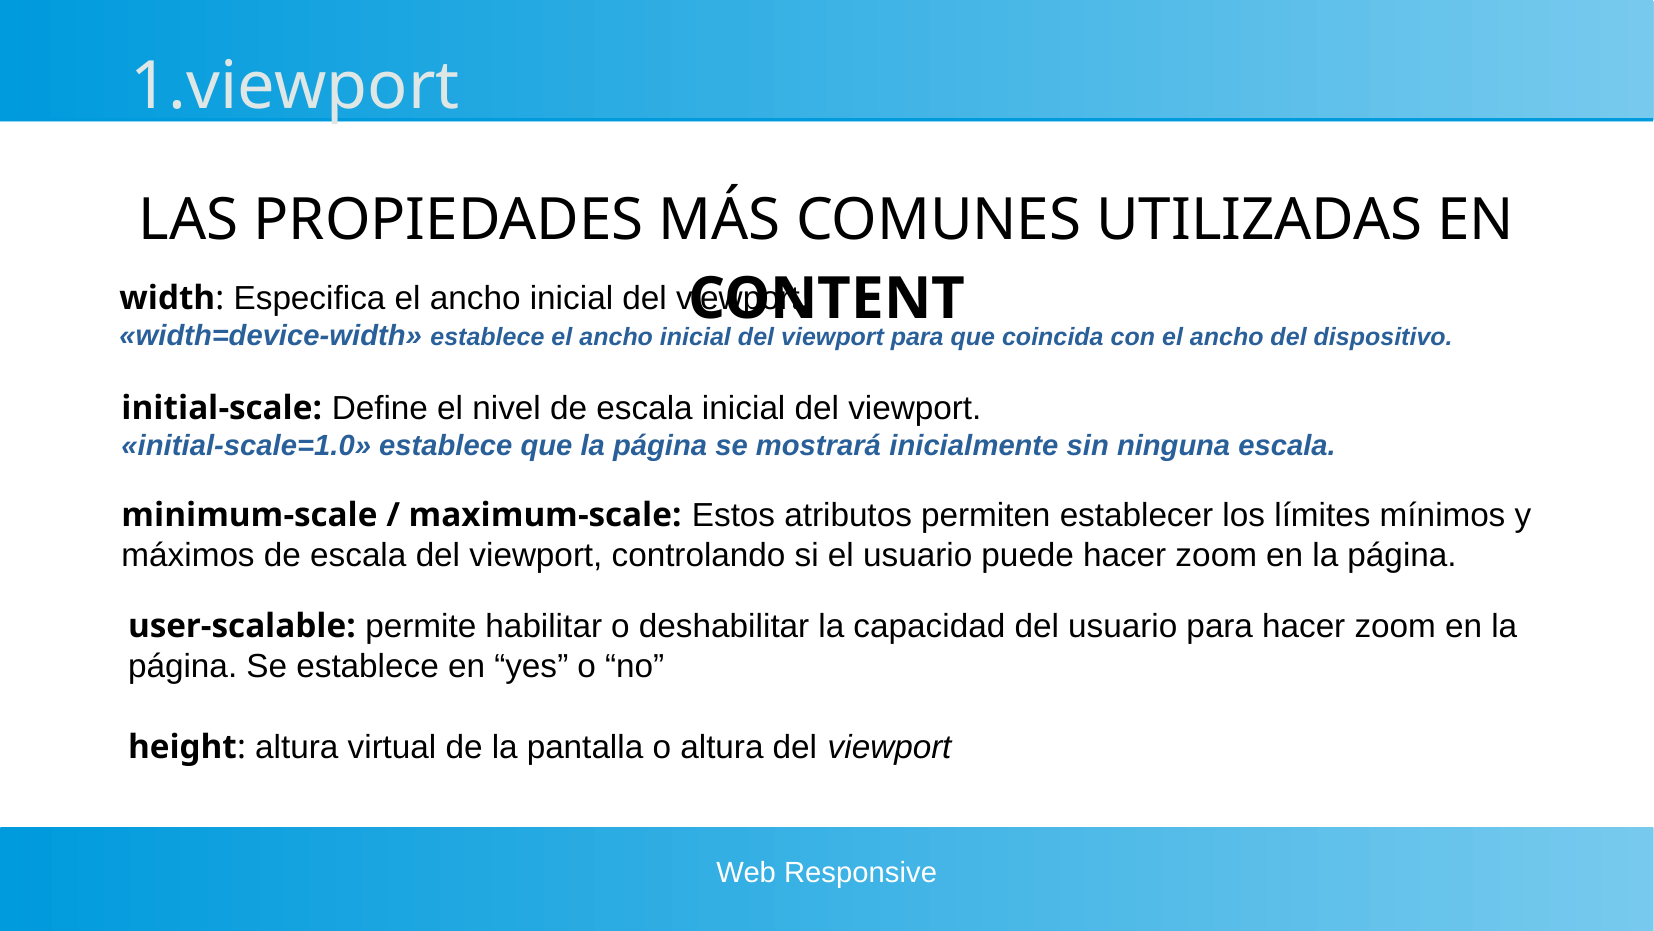

# 1.viewport
LAS PROPIEDADES MÁS COMUNES UTILIZADAS EN CONTENT
width: Especifica el ancho inicial del viewport.
«width=device-width» establece el ancho inicial del viewport para que coincida con el ancho del dispositivo.
initial-scale: Define el nivel de escala inicial del viewport.
«initial-scale=1.0» establece que la página se mostrará inicialmente sin ninguna escala.
minimum-scale / maximum-scale: Estos atributos permiten establecer los límites mínimos y máximos de escala del viewport, controlando si el usuario puede hacer zoom en la página.
user-scalable: permite habilitar o deshabilitar la capacidad del usuario para hacer zoom en la página. Se establece en “yes” o “no”
height: altura virtual de la pantalla o altura del viewport
Web Responsive